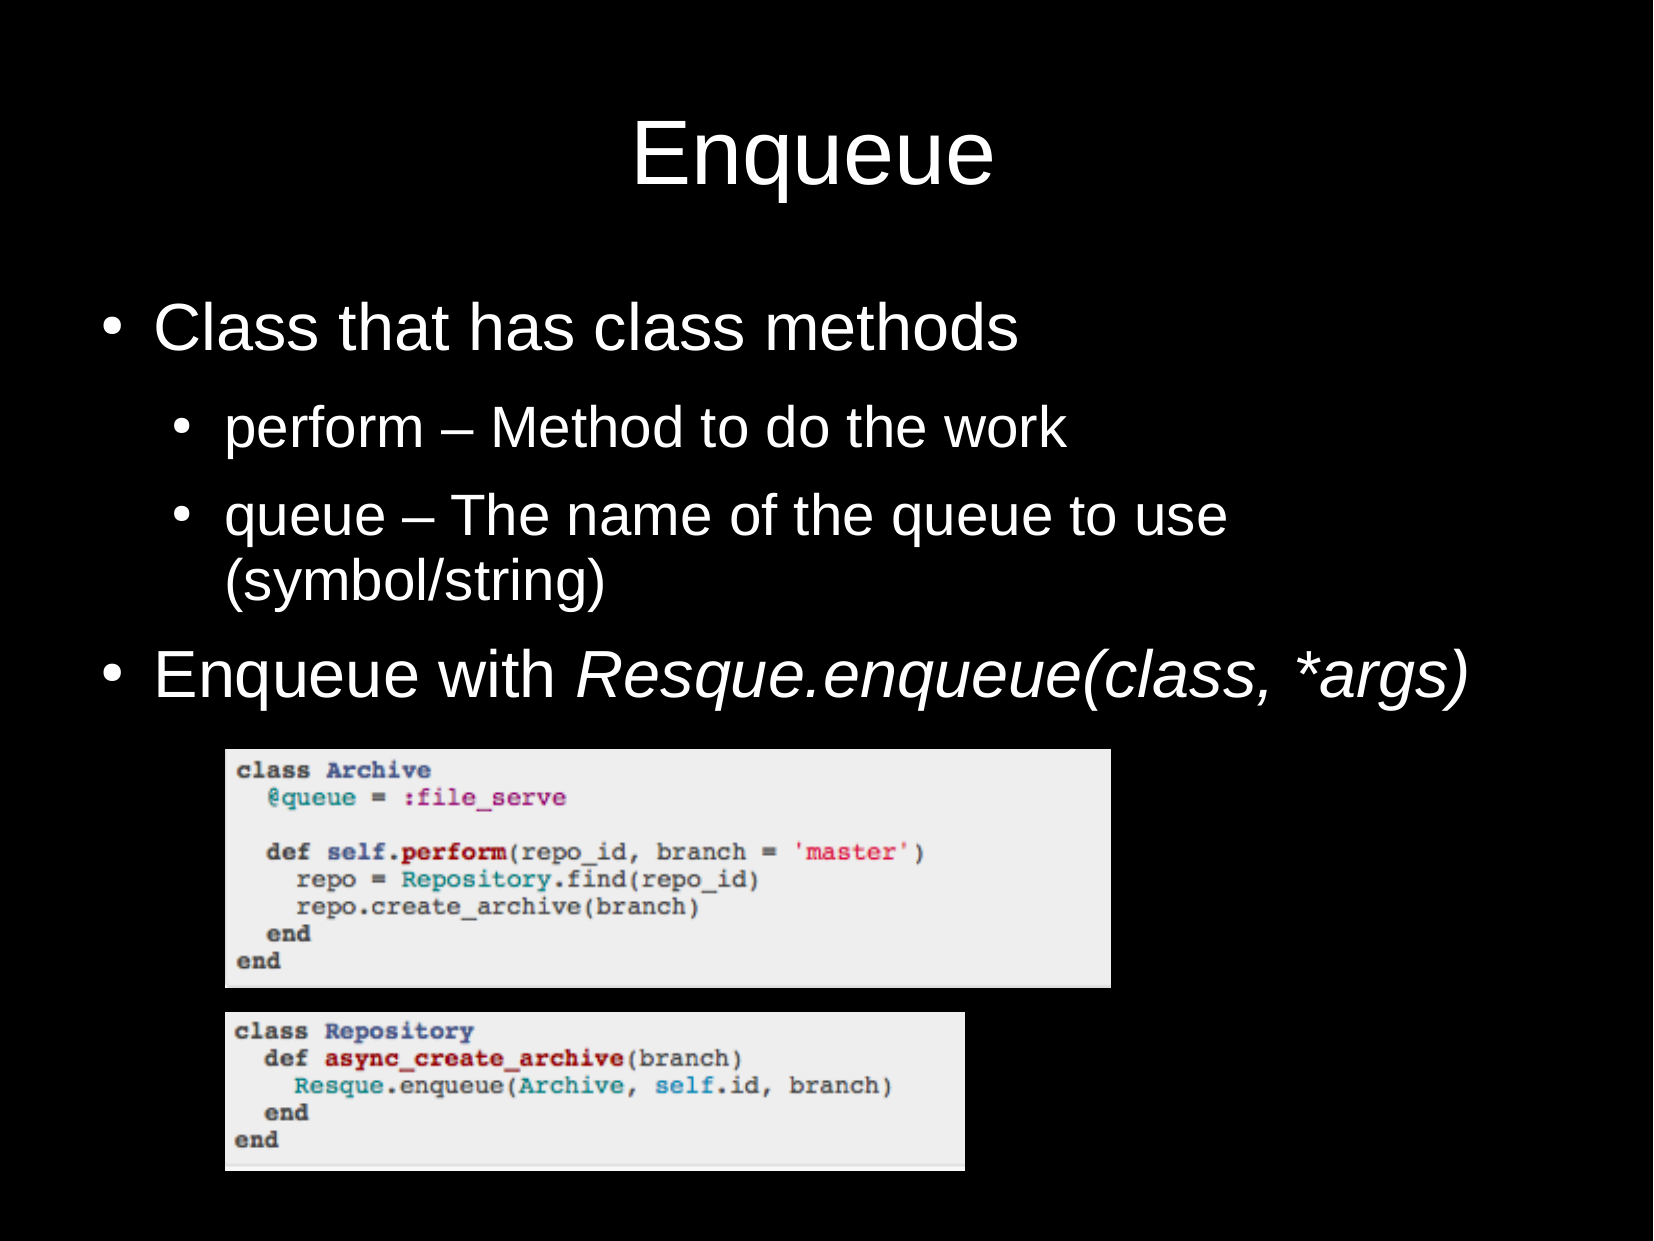

# Enqueue
Class that has class methods
perform – Method to do the work
queue – The name of the queue to use (symbol/string)
Enqueue with Resque.enqueue(class, *args)